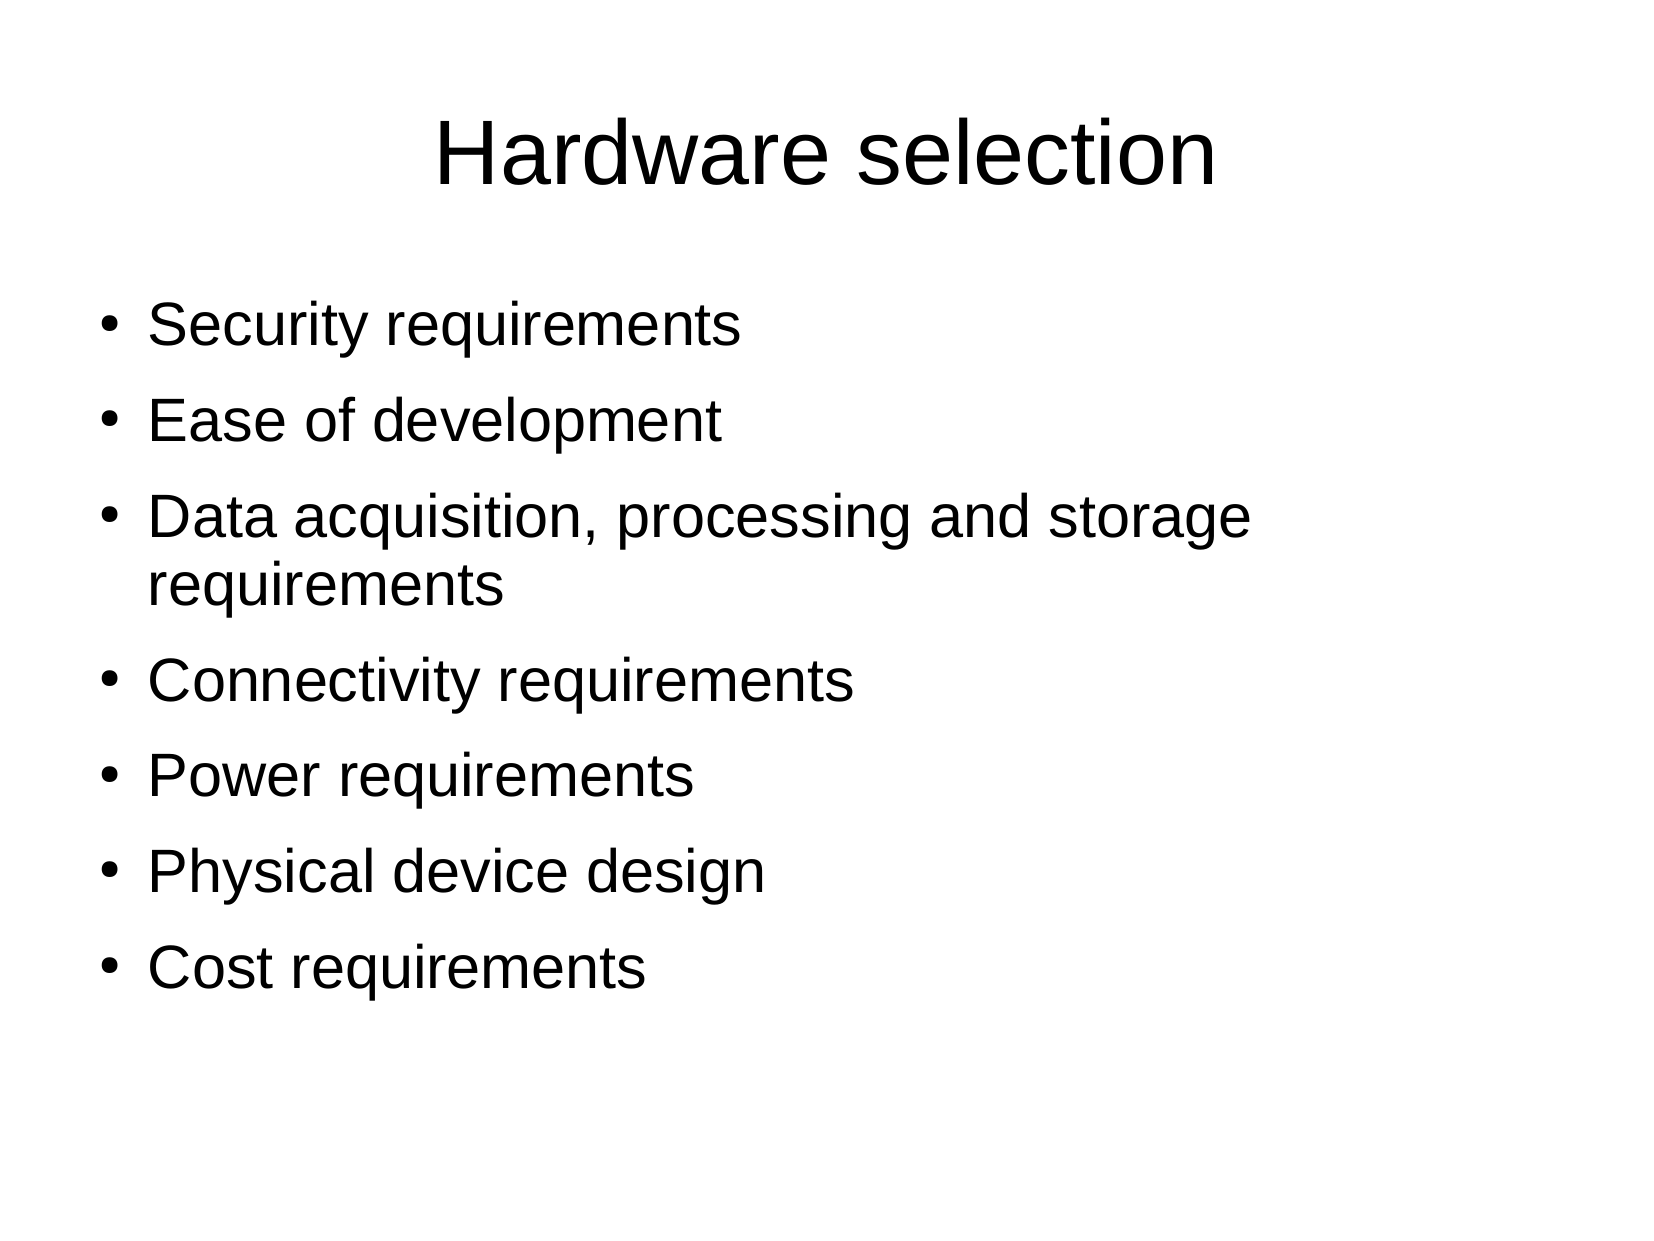

# Hardware selection
Security requirements
Ease of development
Data acquisition, processing and storage requirements
Connectivity requirements
Power requirements
Physical device design
Cost requirements